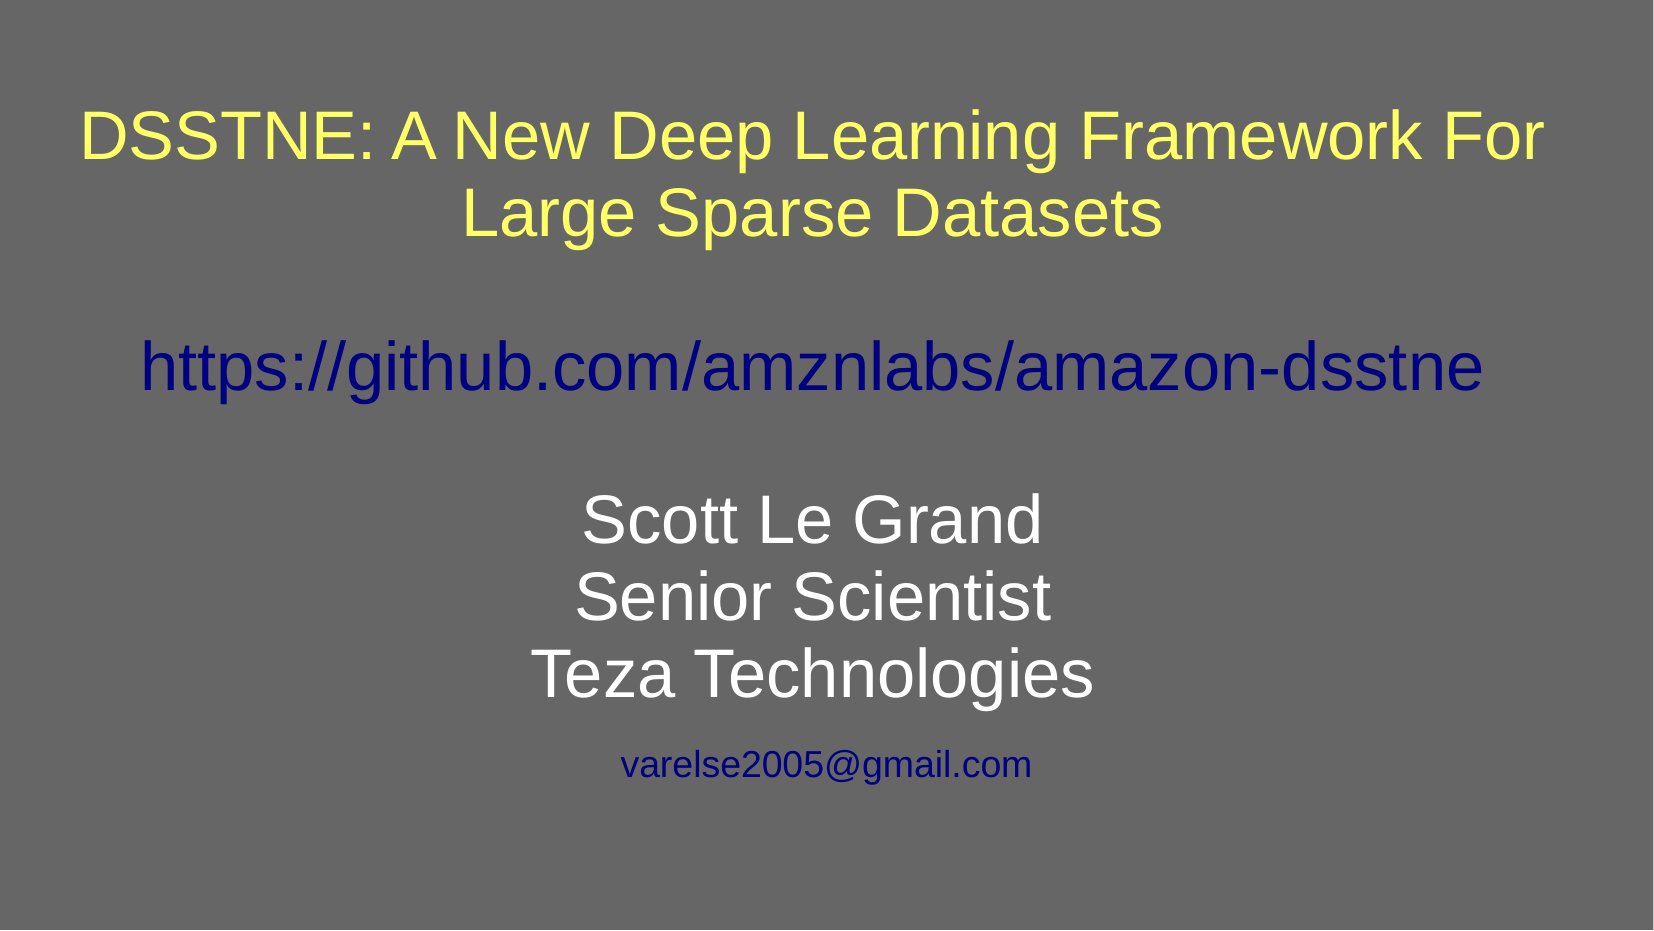

# DSSTNE: A New Deep Learning Framework For Large Sparse Datasets https://github.com/amznlabs/amazon-dsstne Scott Le Grand Senior Scientist Teza Technologies
varelse2005@gmail.com